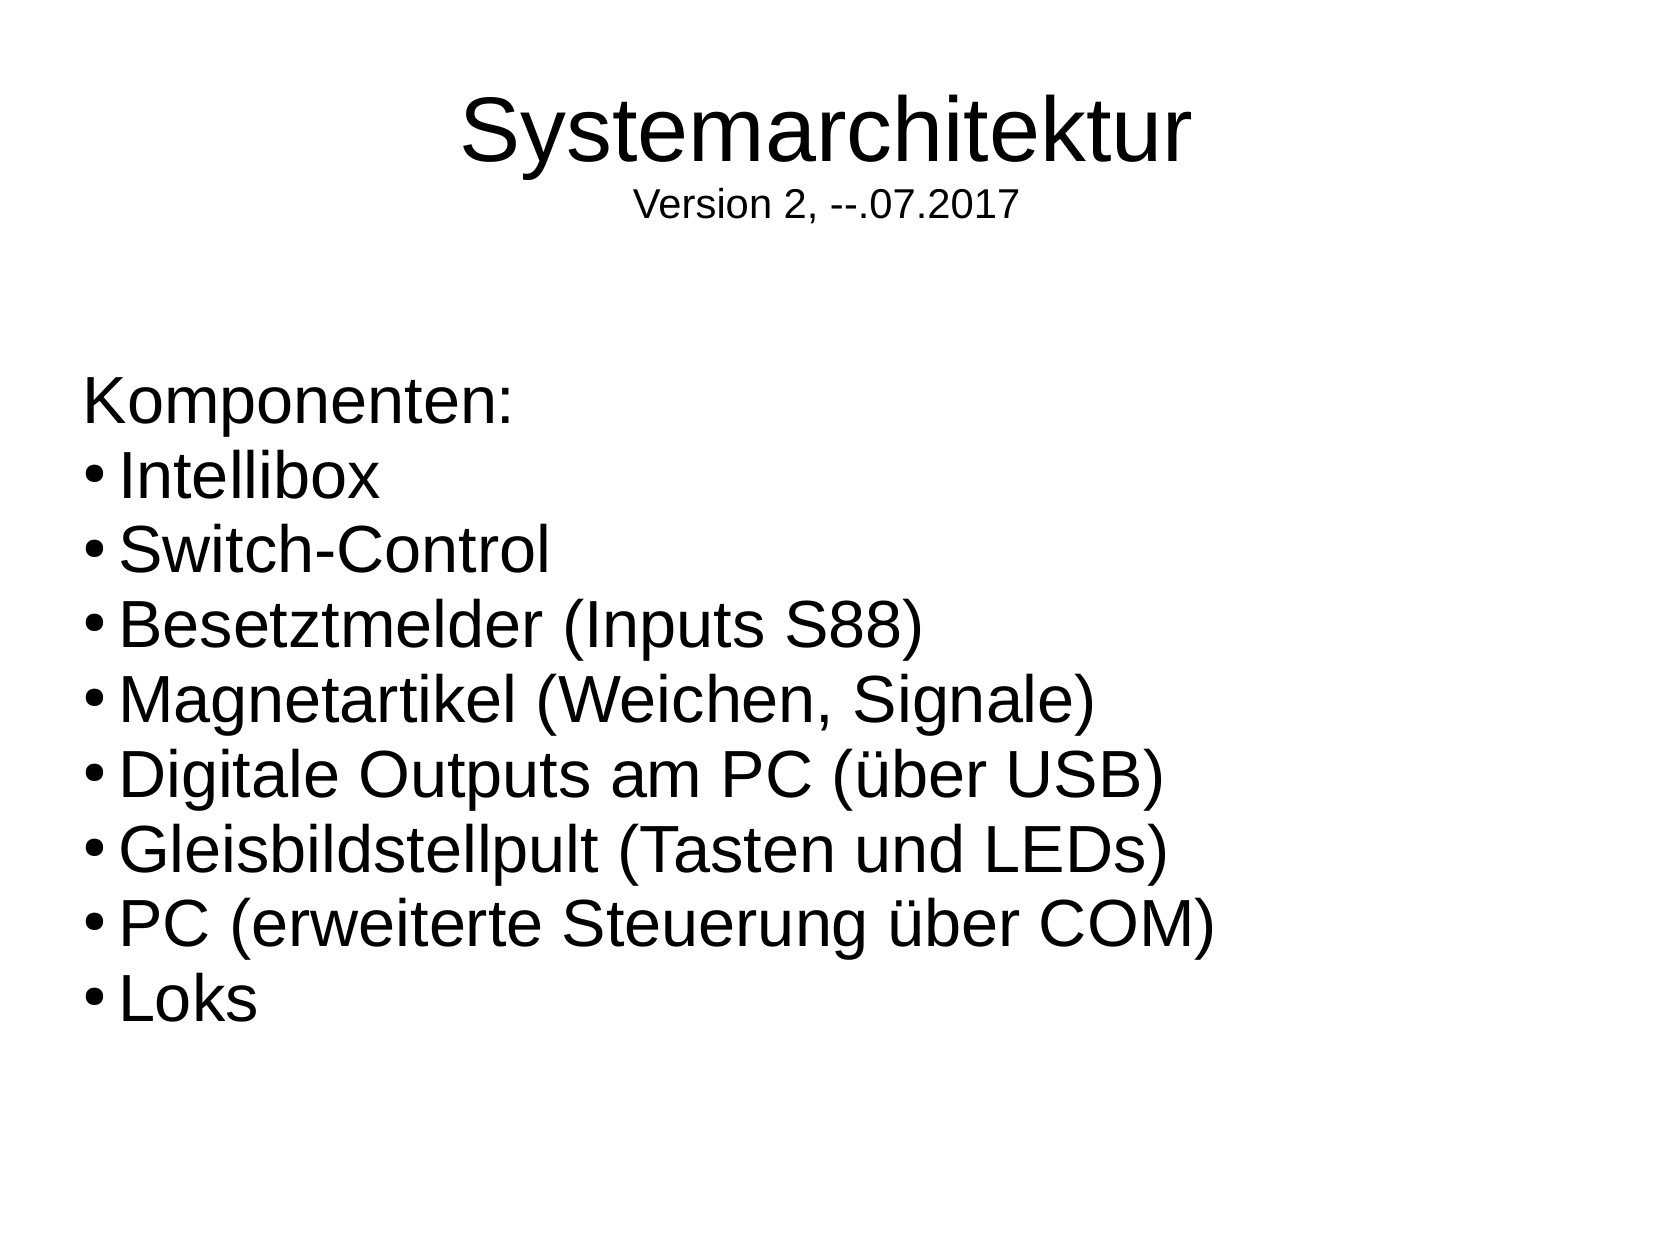

# Systemarchitektur Version 2, --.07.2017
Komponenten:
Intellibox
Switch-Control
Besetztmelder (Inputs S88)
Magnetartikel (Weichen, Signale)
Digitale Outputs am PC (über USB)
Gleisbildstellpult (Tasten und LEDs)
PC (erweiterte Steuerung über COM)
Loks